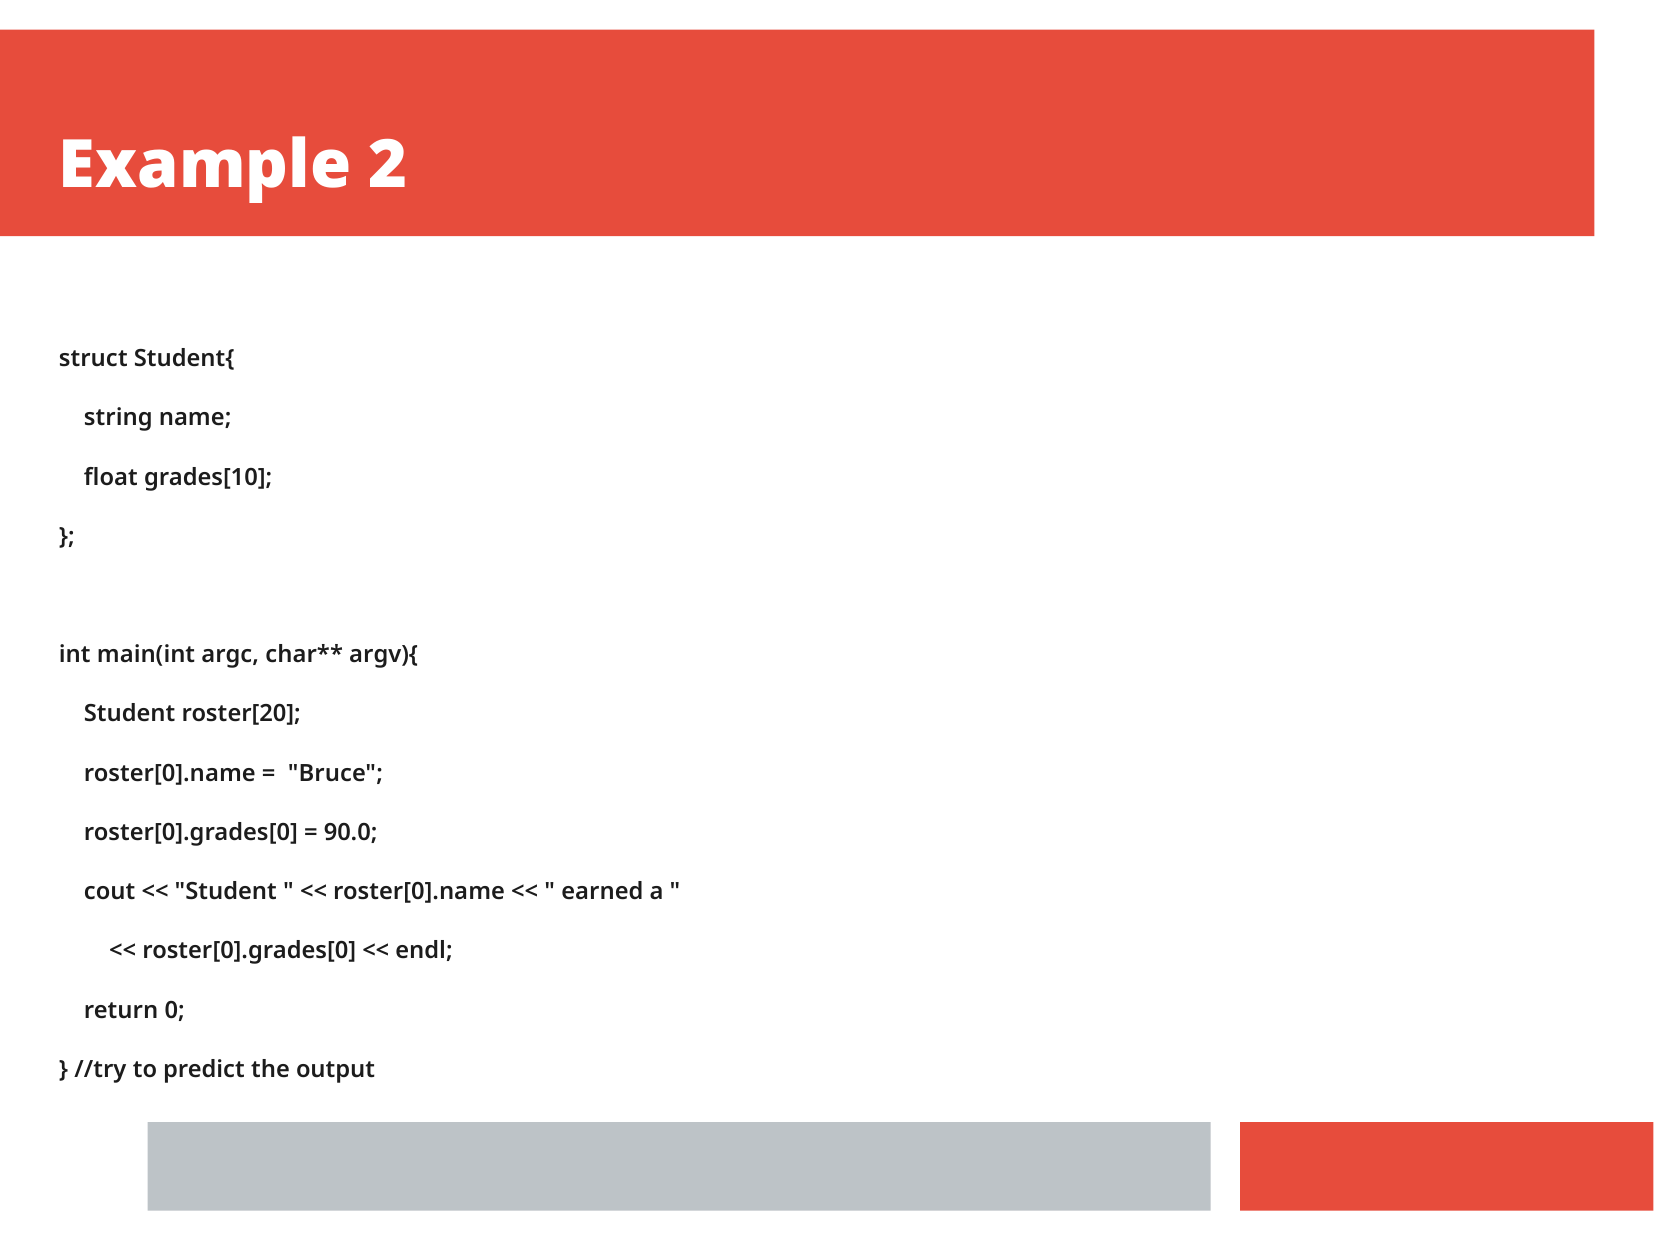

# Example 2
struct Student{
 string name;
 float grades[10];
};
int main(int argc, char** argv){
 Student roster[20];
 roster[0].name = "Bruce";
 roster[0].grades[0] = 90.0;
 cout << "Student " << roster[0].name << " earned a "
 << roster[0].grades[0] << endl;
 return 0;
} //try to predict the output